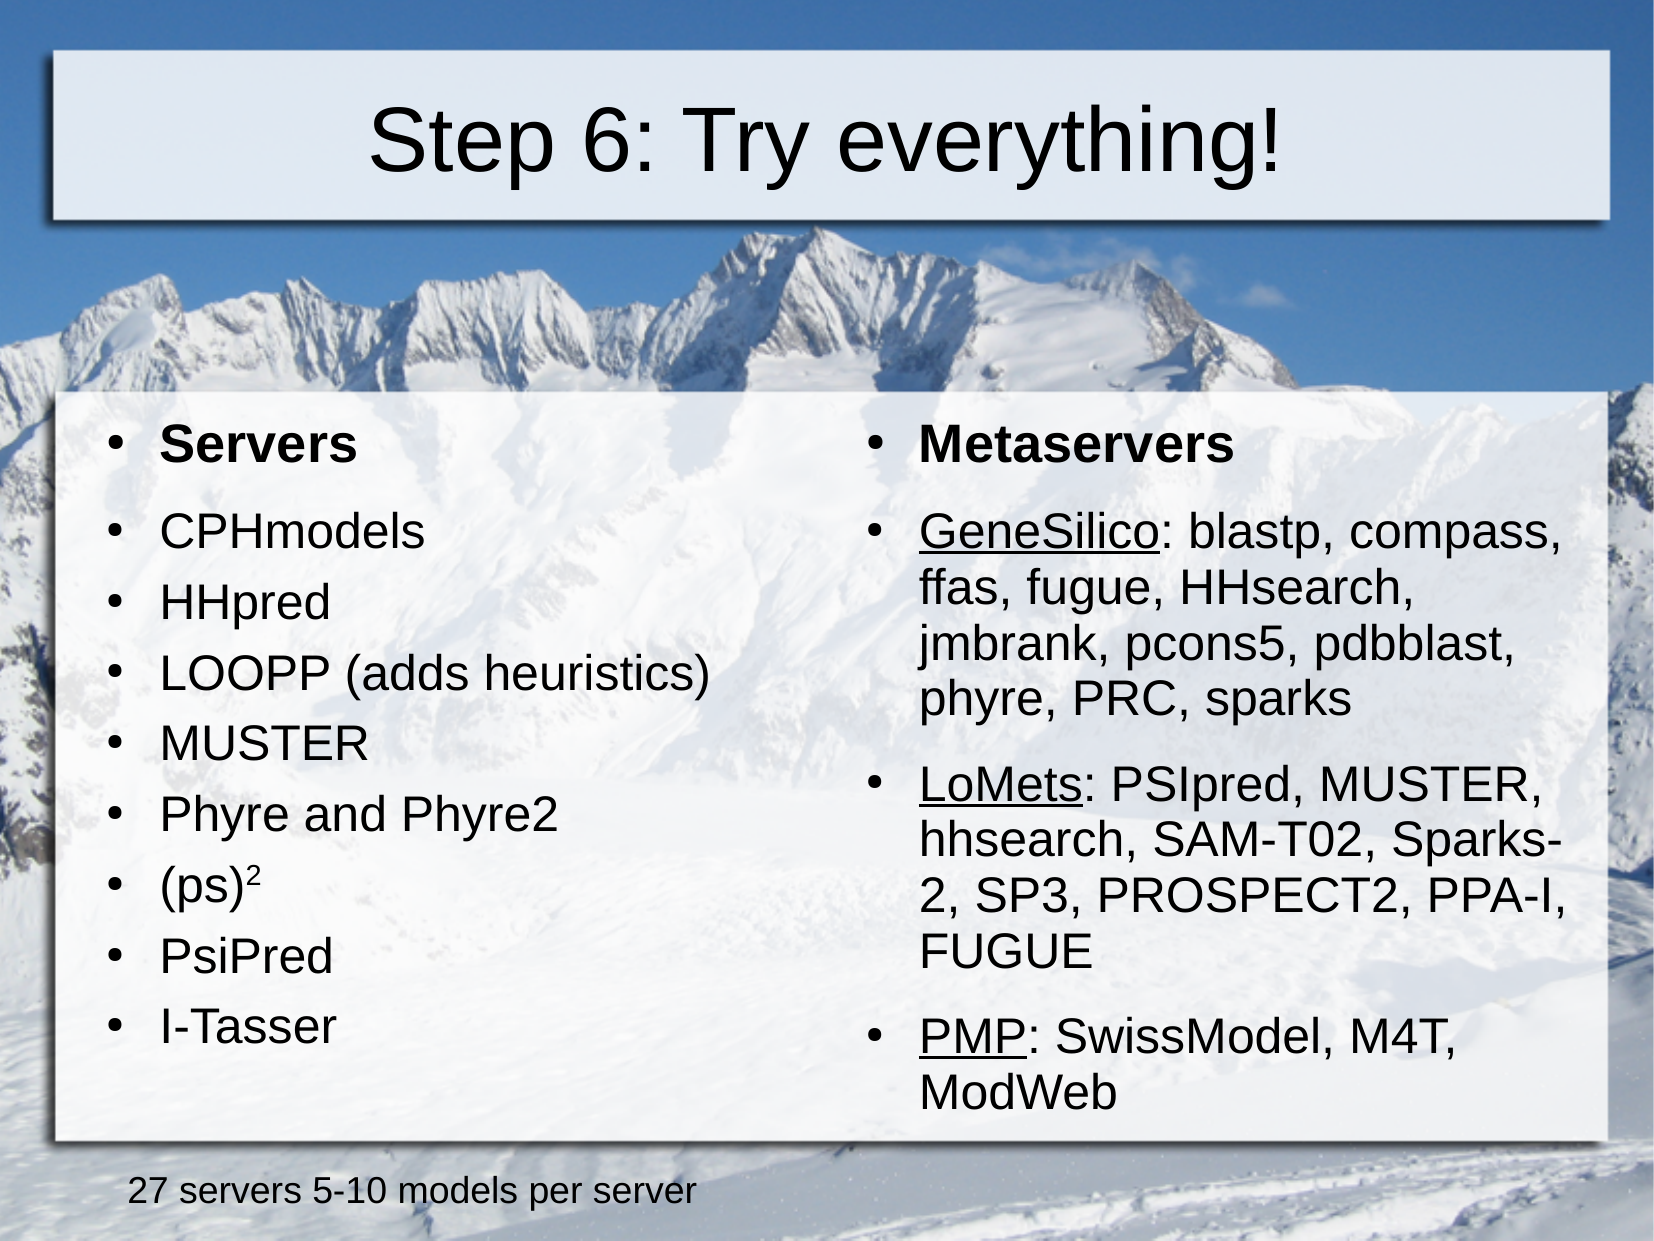

# Step 6: Try everything!
Servers
CPHmodels
HHpred
LOOPP (adds heuristics)
MUSTER
Phyre and Phyre2
(ps)2
PsiPred
I-Tasser
Metaservers
GeneSilico: blastp, compass, ffas, fugue, HHsearch, jmbrank, pcons5, pdbblast, phyre, PRC, sparks
LoMets: PSIpred, MUSTER, hhsearch, SAM-T02, Sparks-2, SP3, PROSPECT2, PPA-I, FUGUE
PMP: SwissModel, M4T, ModWeb
27 servers 5-10 models per server